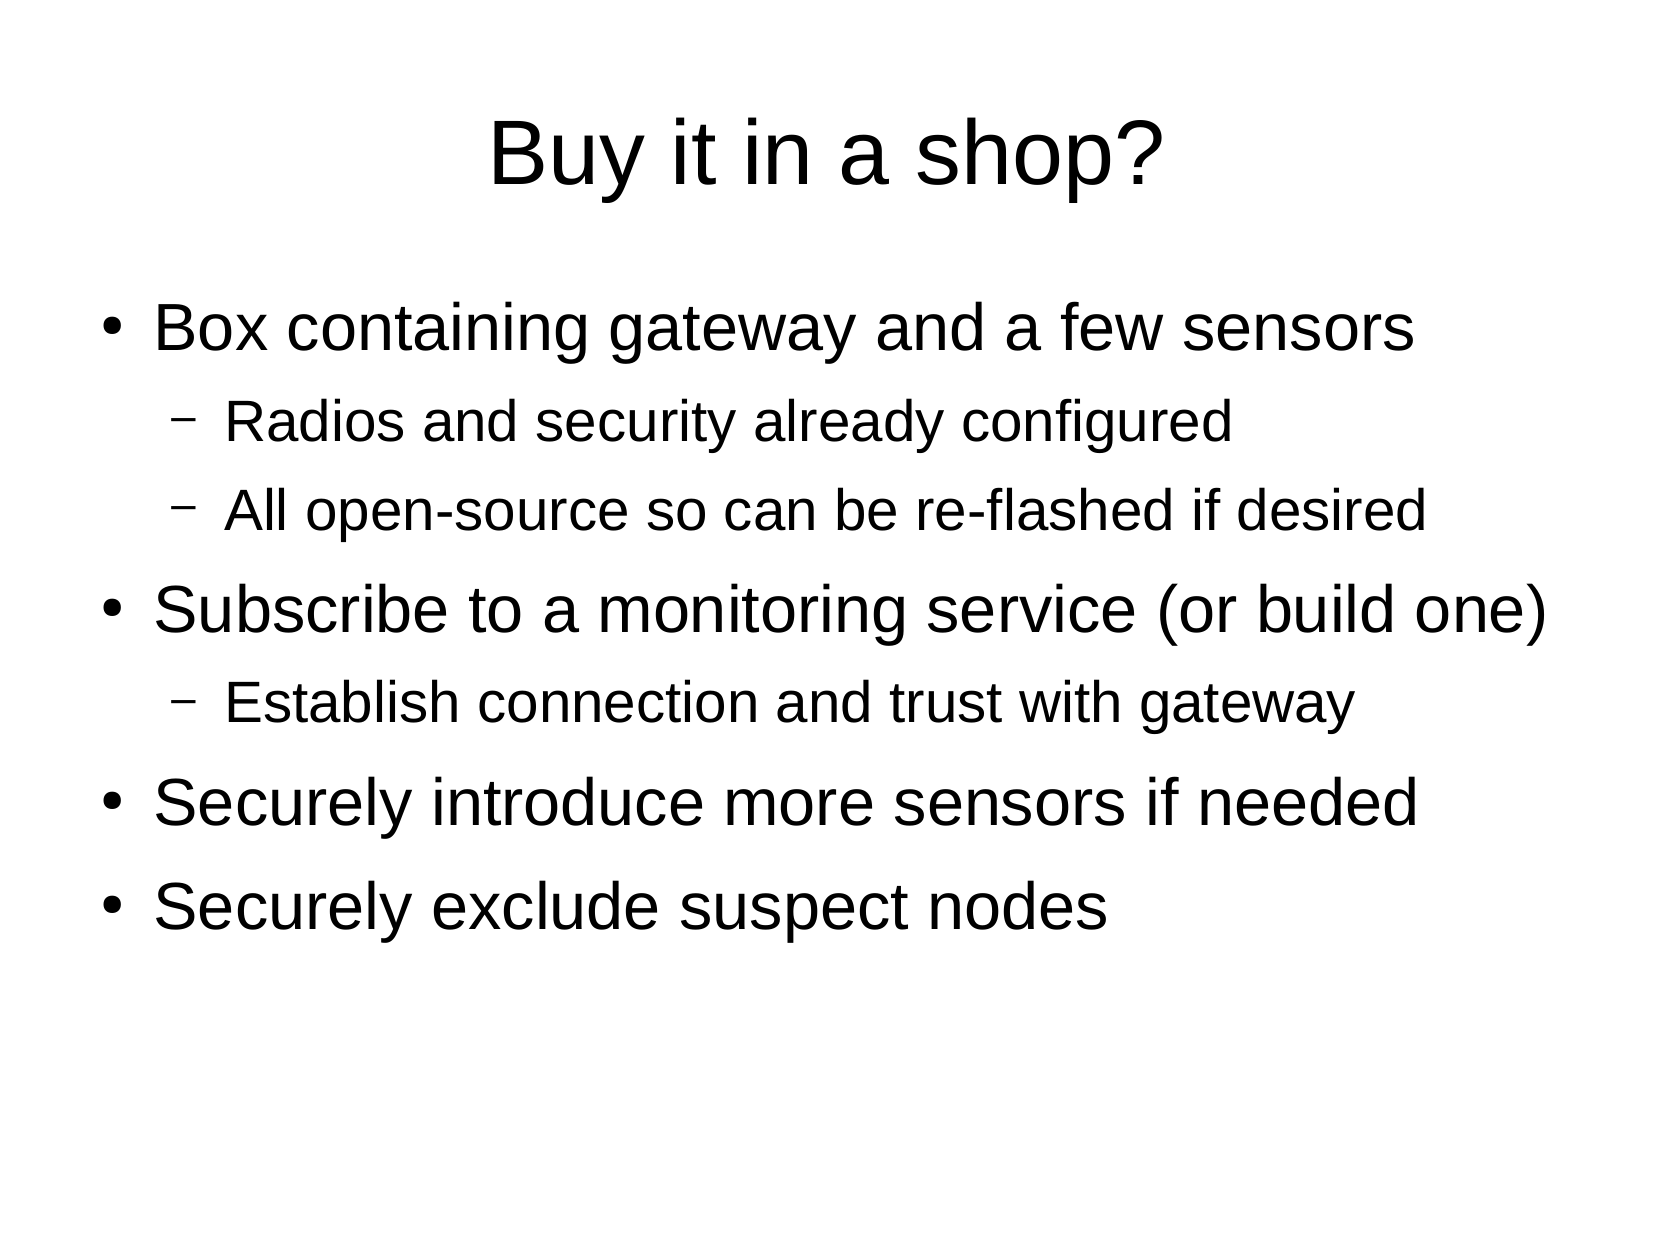

# Buy it in a shop?
Box containing gateway and a few sensors
Radios and security already configured
All open-source so can be re-flashed if desired
Subscribe to a monitoring service (or build one)
Establish connection and trust with gateway
Securely introduce more sensors if needed
Securely exclude suspect nodes